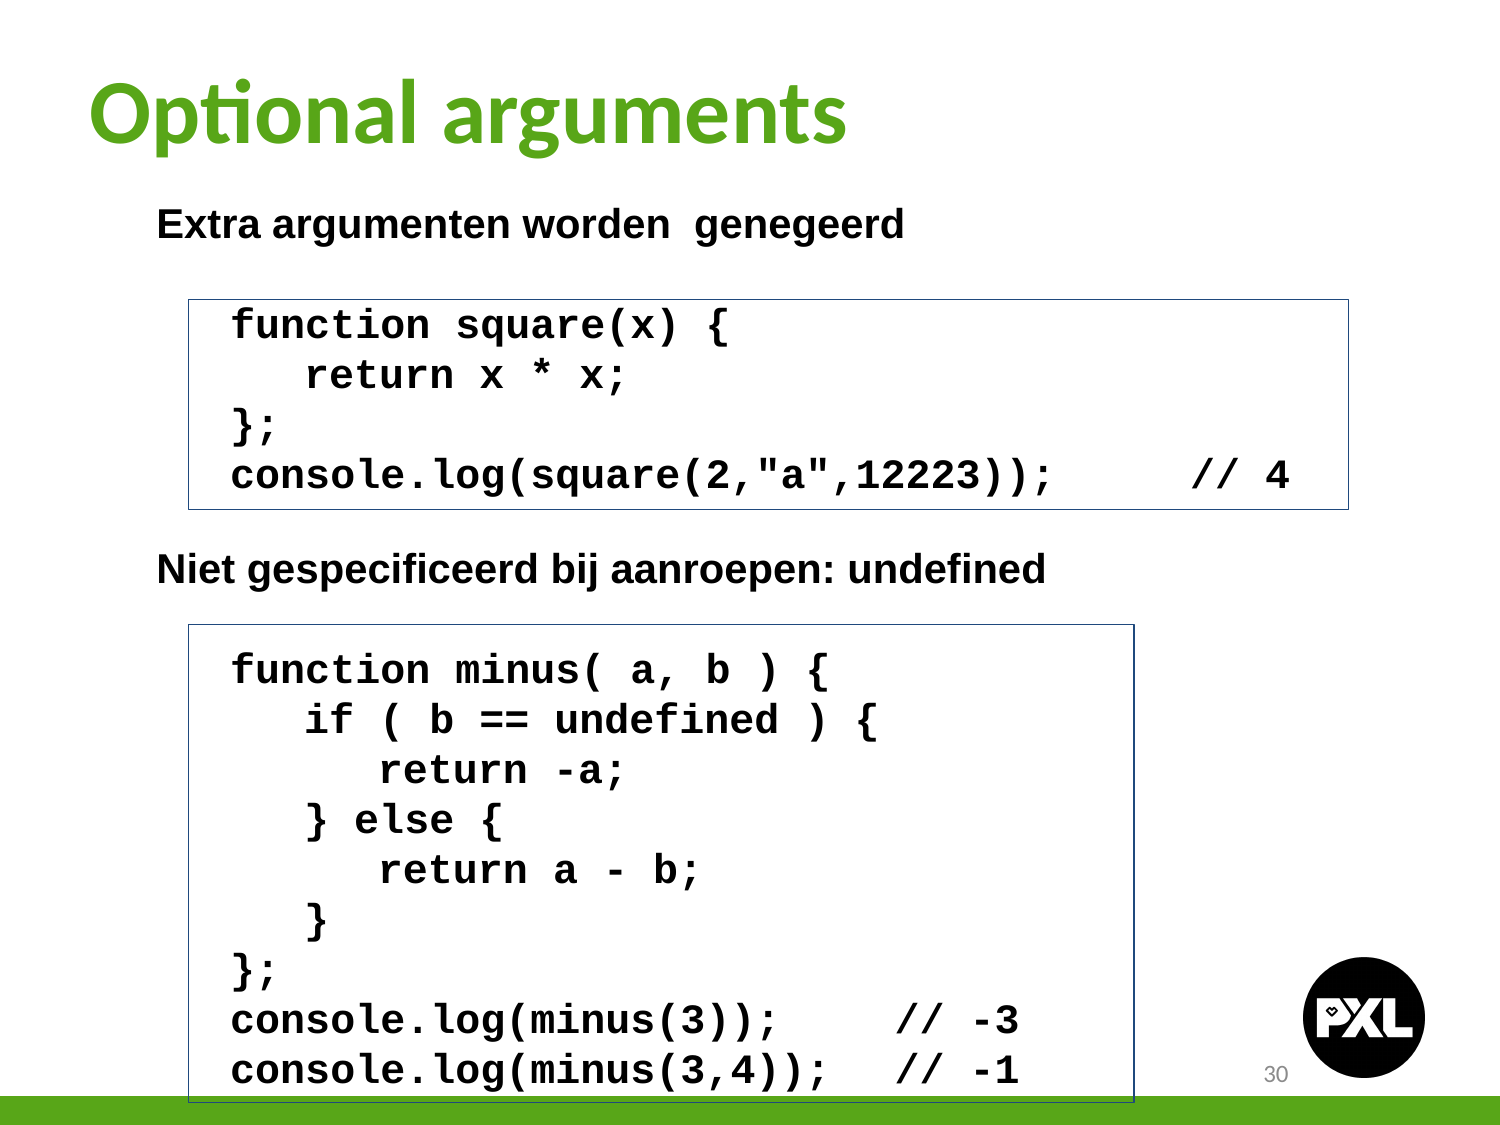

Optional arguments
Extra argumenten worden genegeerd
	function square(x) {
		return x * x;
	};
	console.log(square(2,"a",12223)); 		// 4
Niet gespecificeerd bij aanroepen: undefined
	function minus( a, b ) {
		if ( b == undefined ) {
			return -a;
		} else {
			return a - b;
		}
	};
	console.log(minus(3)); 		// -3
	console.log(minus(3,4));	// -1